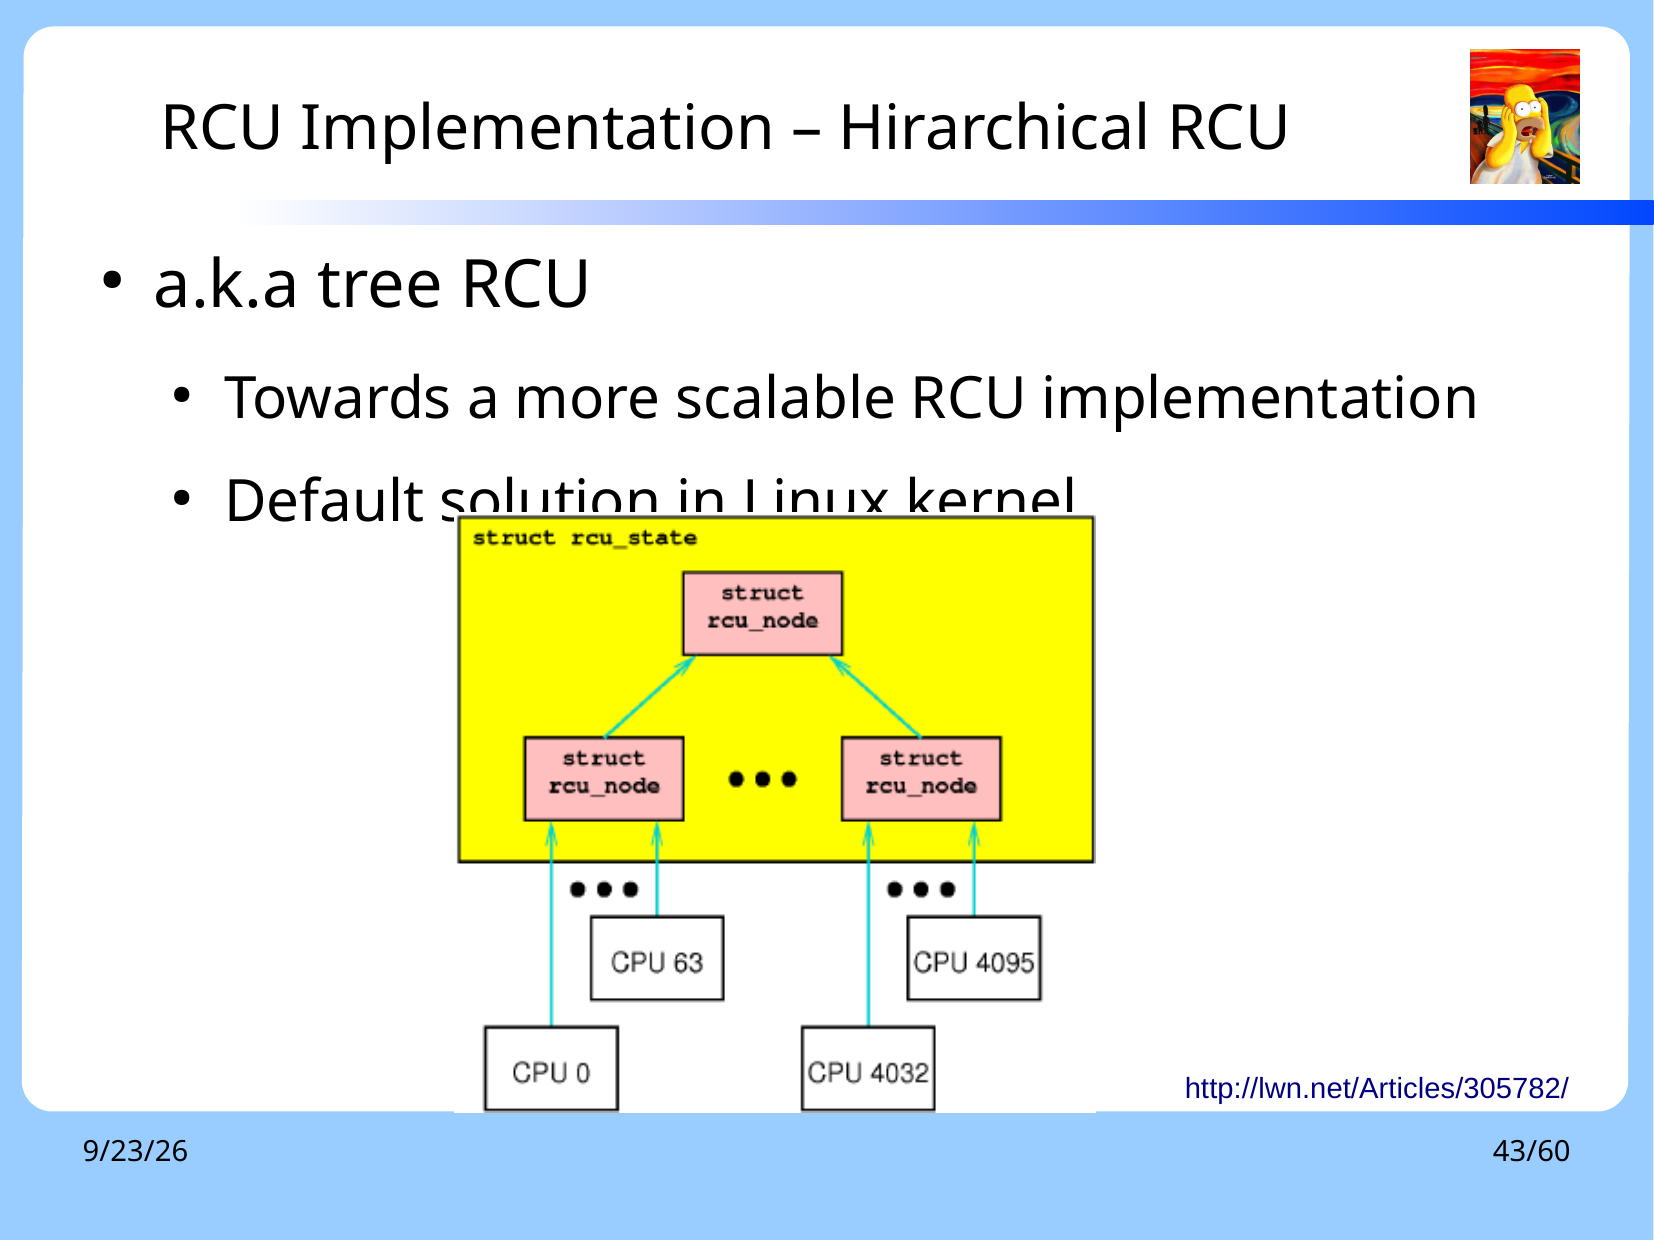

# RCU Implementation – Hirarchical RCU
a.k.a tree RCU
Towards a more scalable RCU implementation
Default solution in Linux kernel
http://lwn.net/Articles/305782/
43